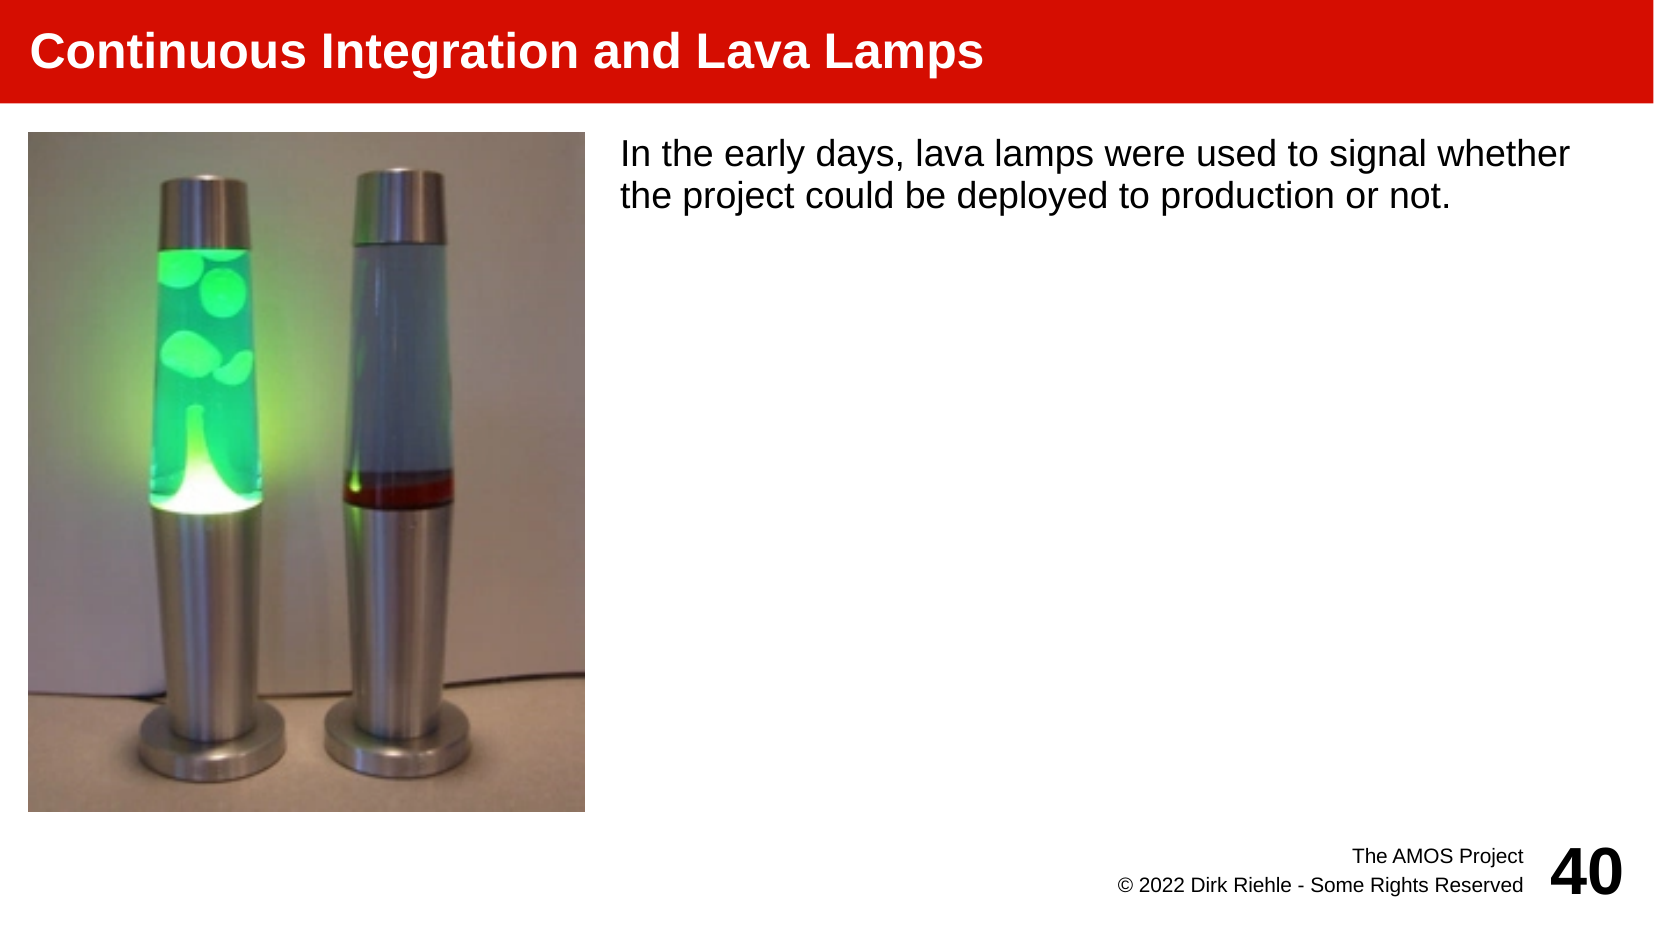

# Continuous Integration and Lava Lamps
In the early days, lava lamps were used to signal whether the project could be deployed to production or not.
The AMOS Project
40
© 2022 Dirk Riehle - Some Rights Reserved